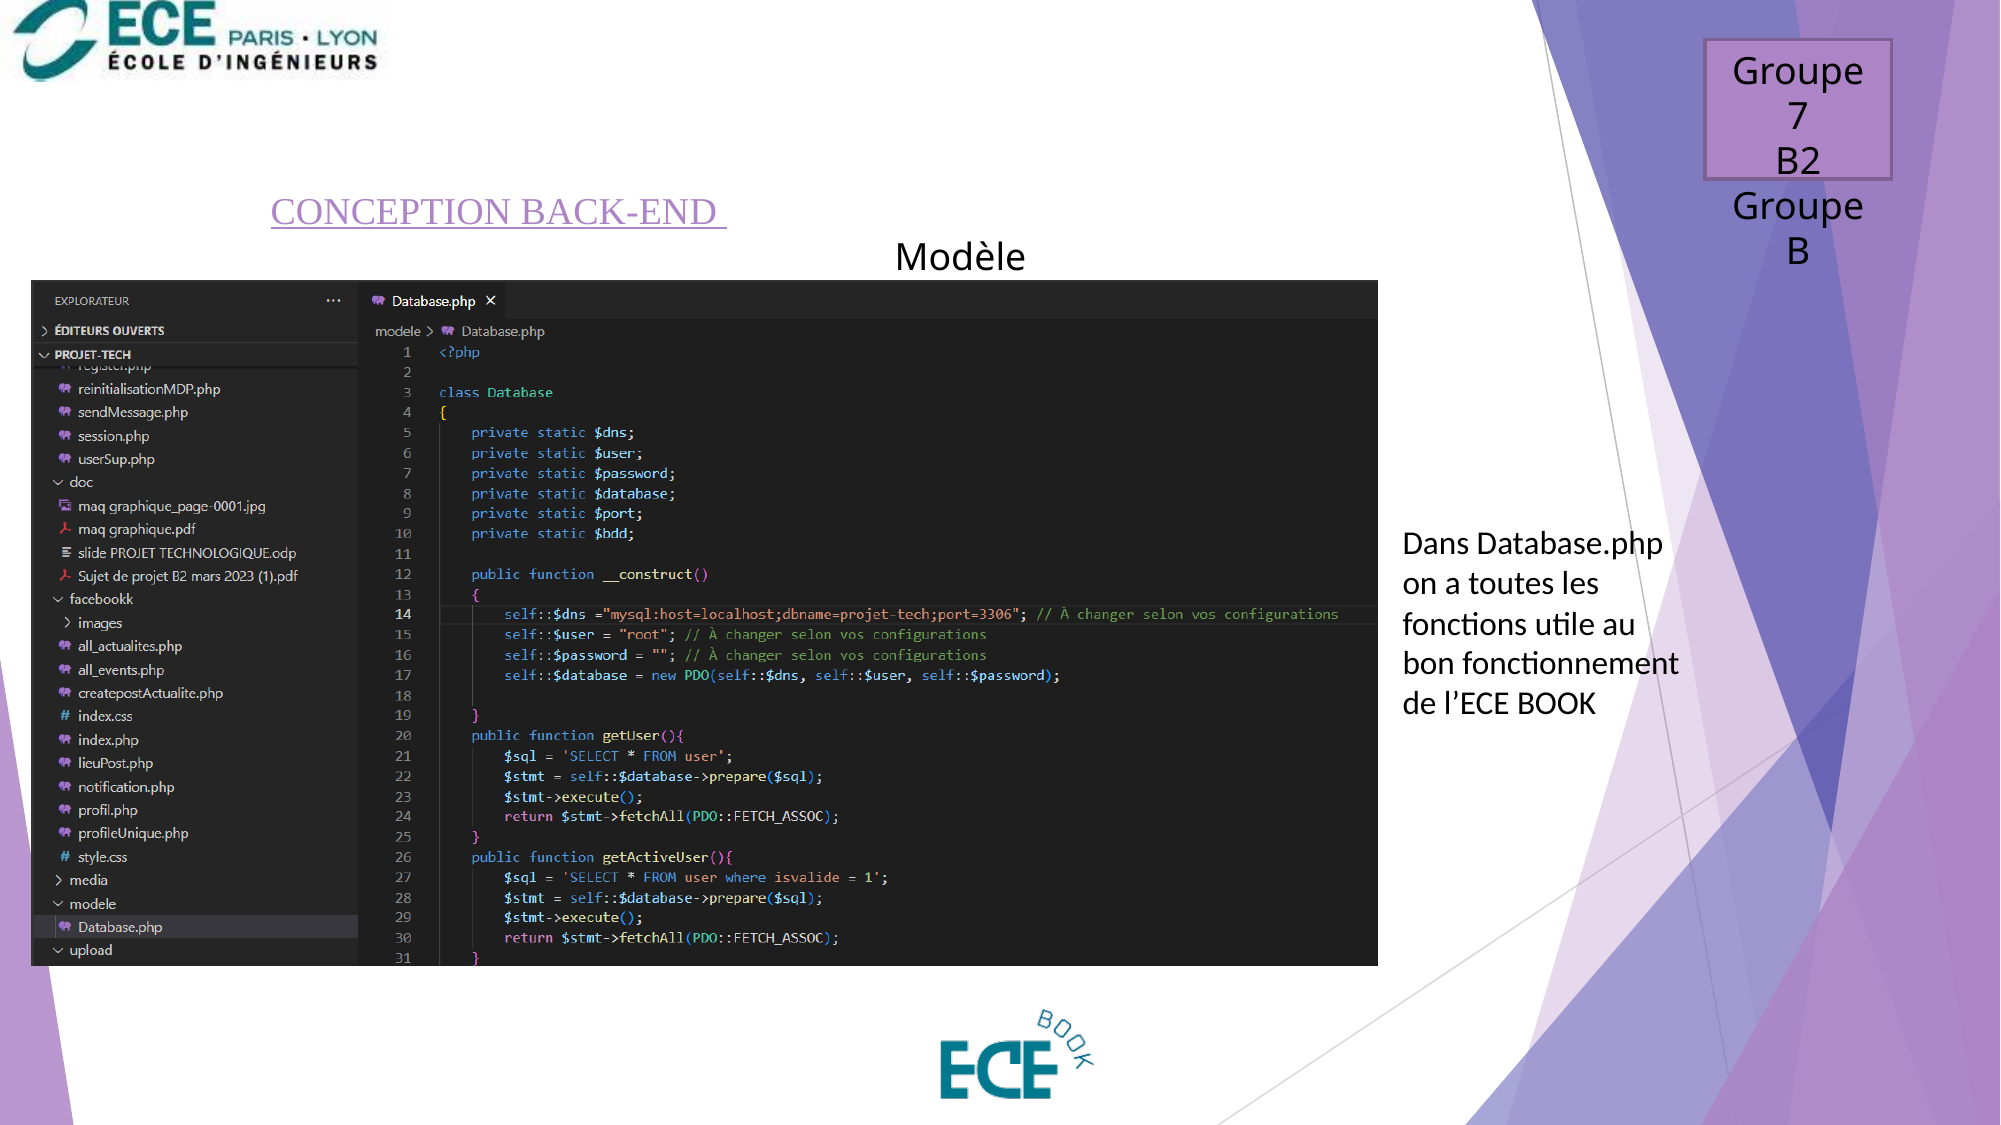

Groupe 7
B2 Groupe B
# CONCEPTION BACK-END
Modèle
Dans Database.php on a toutes les fonctions utile au bon fonctionnement de l’ECE BOOK
Nos nom: